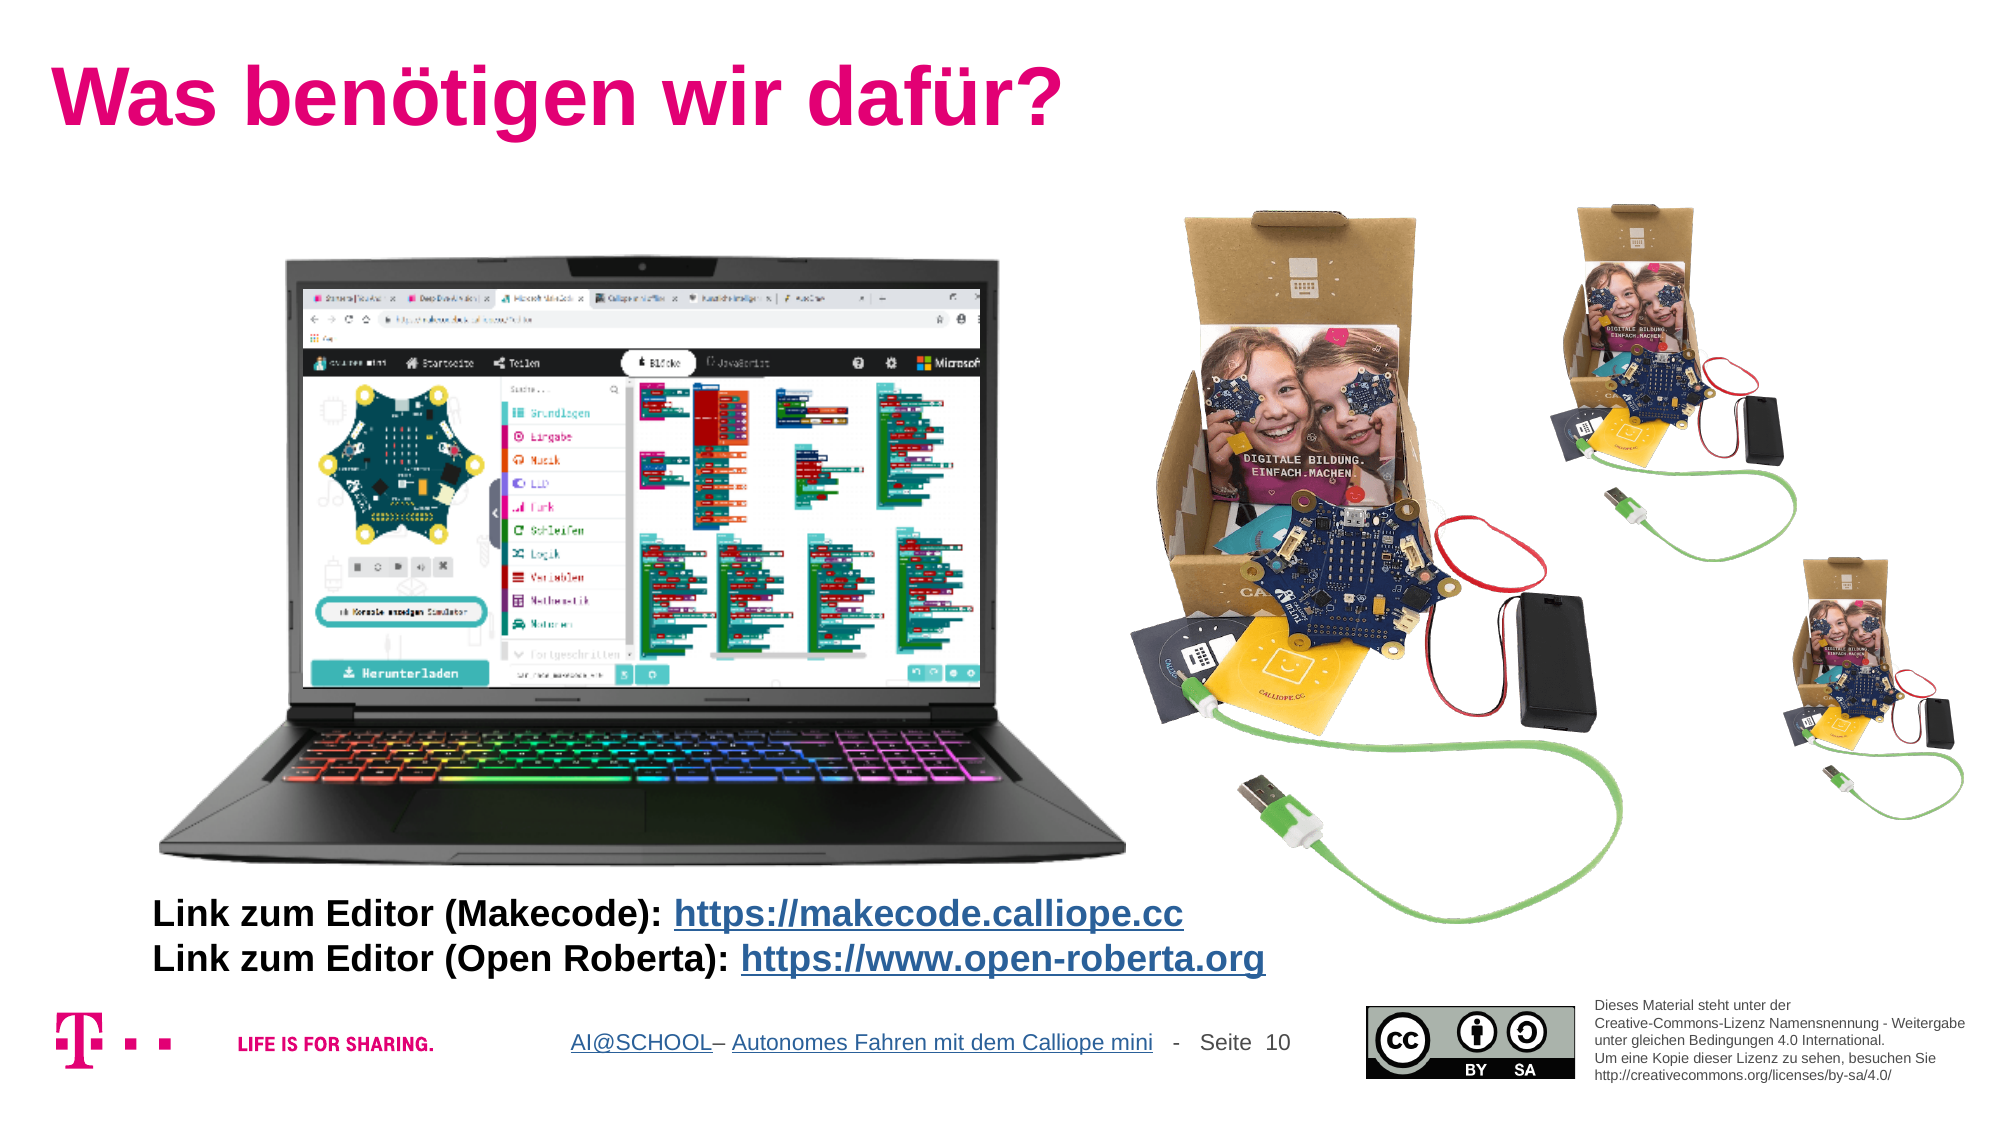

Was benötigen wir dafür?
Link zum Editor (Makecode): https://makecode.calliope.cc
Link zum Editor (Open Roberta): https://www.open-roberta.org